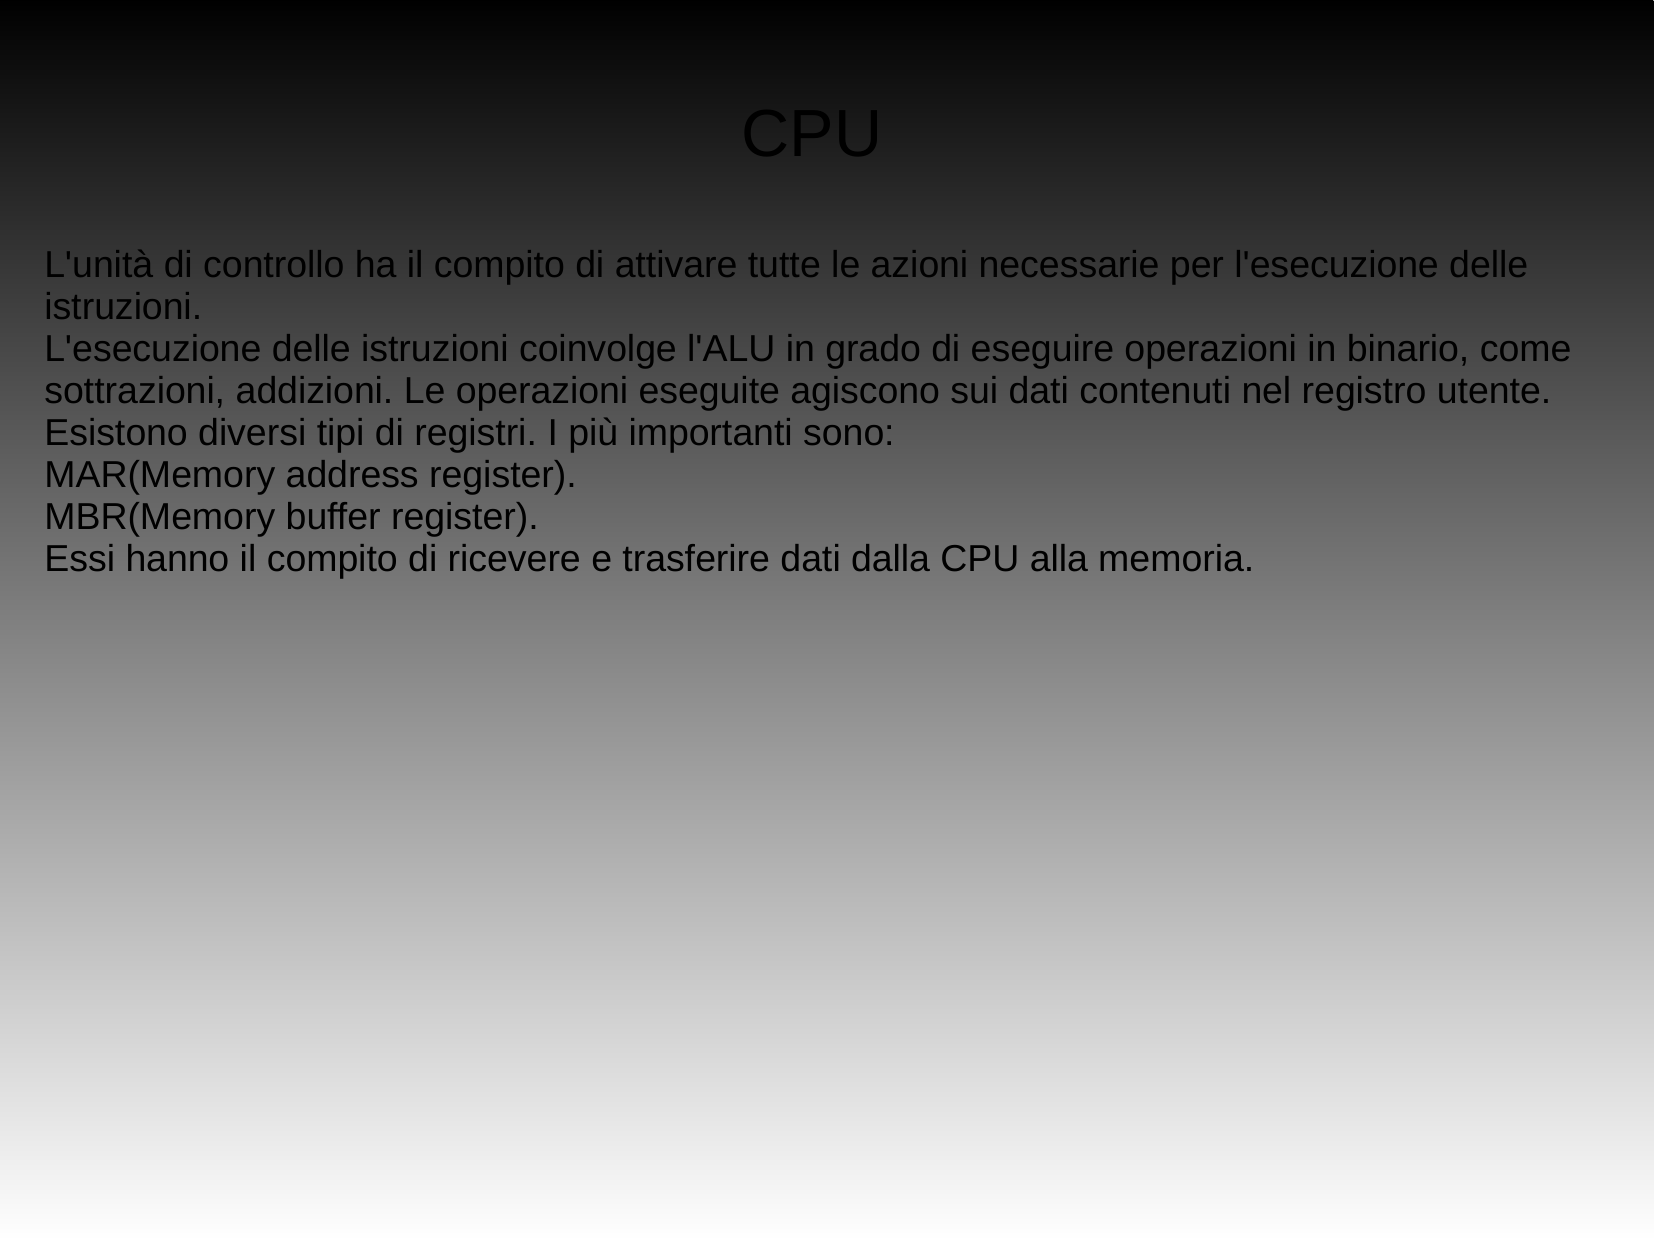

CPU
L'unità di controllo ha il compito di attivare tutte le azioni necessarie per l'esecuzione delle istruzioni.
L'esecuzione delle istruzioni coinvolge l'ALU in grado di eseguire operazioni in binario, come sottrazioni, addizioni. Le operazioni eseguite agiscono sui dati contenuti nel registro utente.
Esistono diversi tipi di registri. I più importanti sono:
MAR(Memory address register).
MBR(Memory buffer register).
Essi hanno il compito di ricevere e trasferire dati dalla CPU alla memoria.